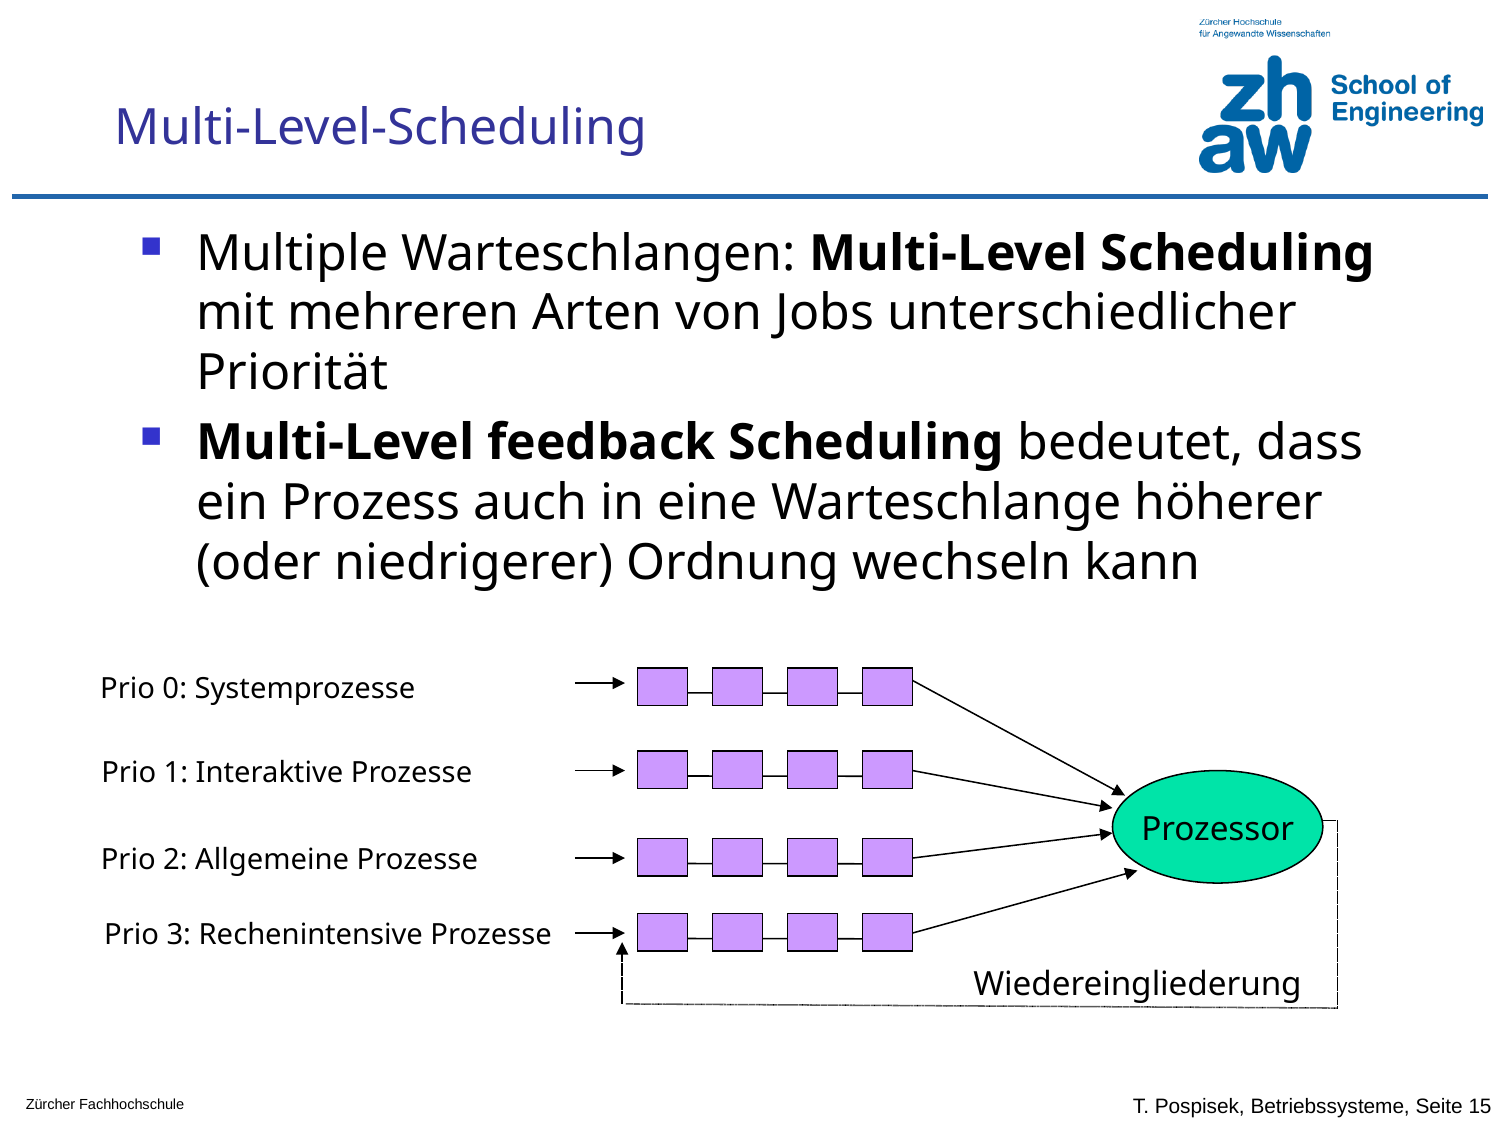

# Multi-Level-Scheduling
Multiple Warteschlangen: Multi-Level Scheduling mit mehreren Arten von Jobs unterschiedlicher Priorität
Multi-Level feedback Scheduling bedeutet, dass ein Prozess auch in eine Warteschlange höherer (oder niedrigerer) Ordnung wechseln kann
Prio 0: Systemprozesse
Prio 1: Interaktive Prozesse
Prozessor
Prio 2: Allgemeine Prozesse
Prio 3: Rechenintensive Prozesse
Wiedereingliederung